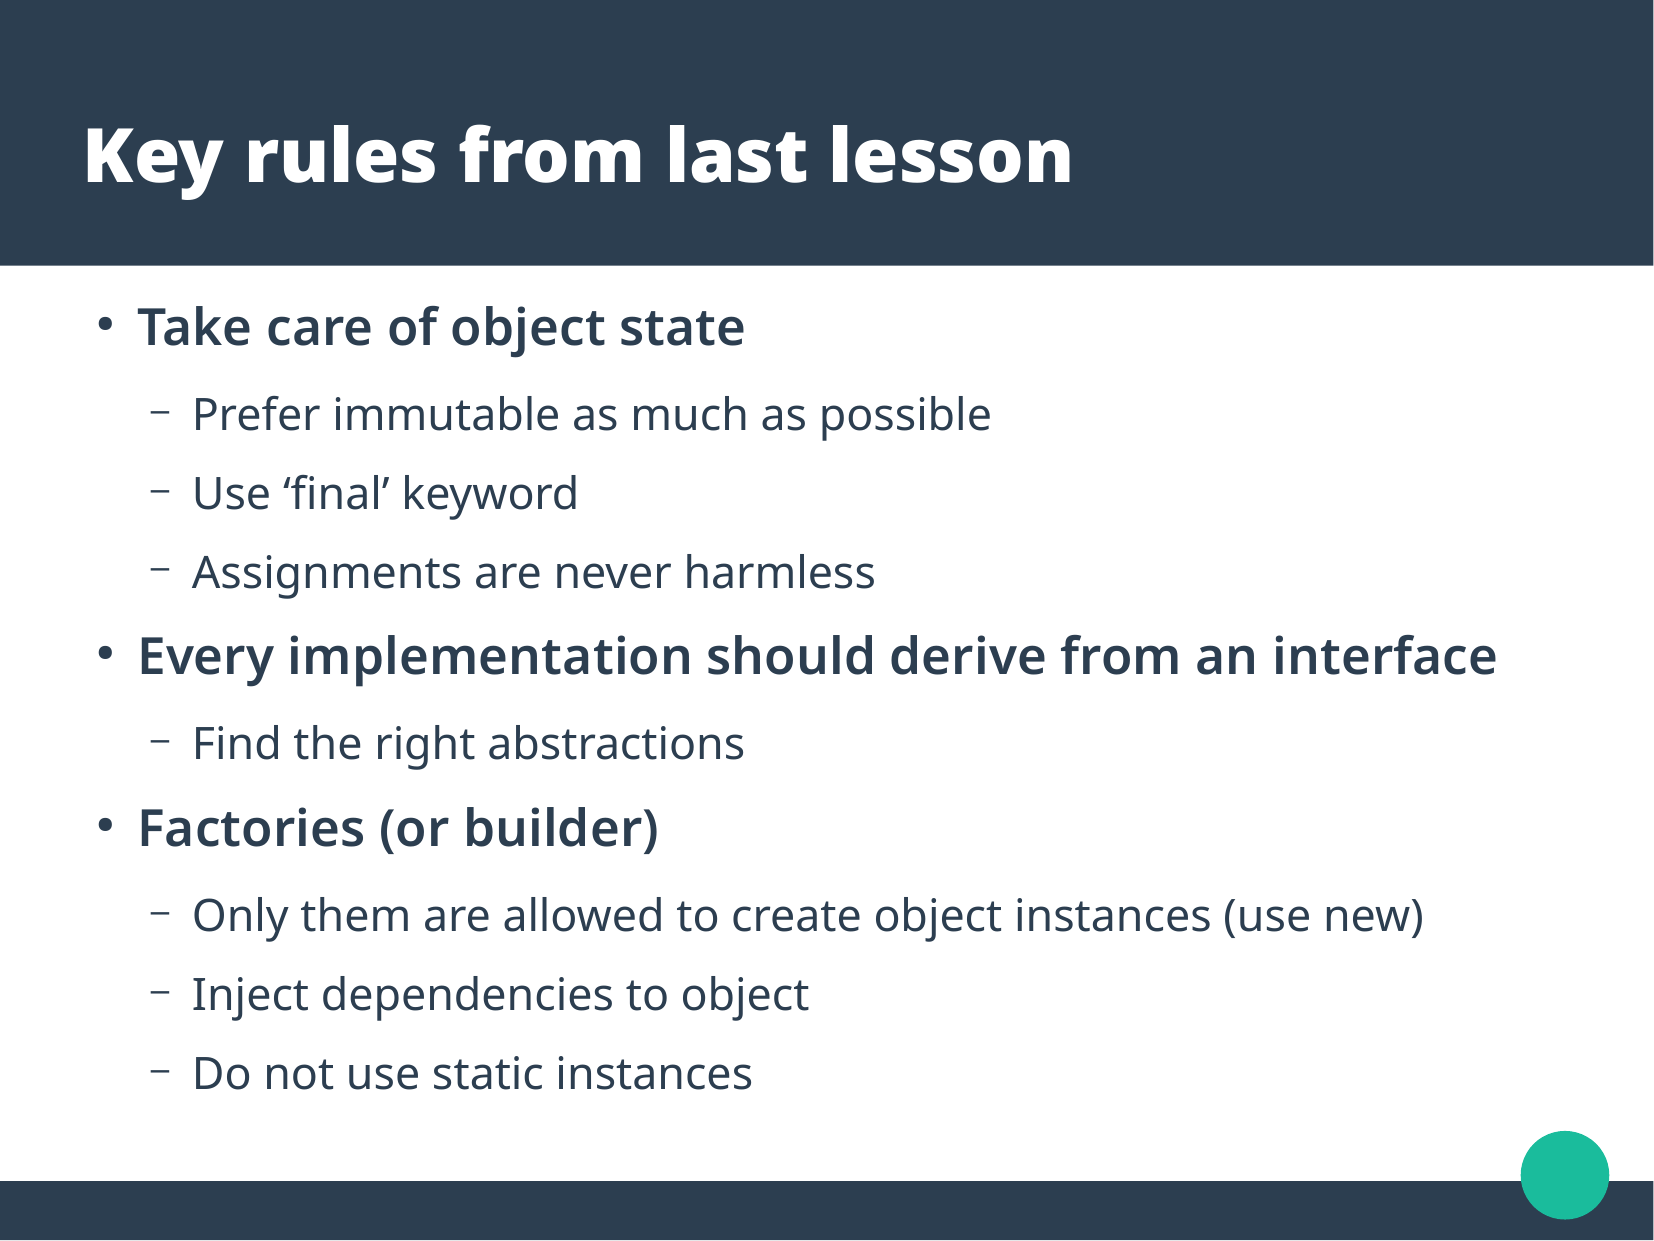

# Key rules from last lesson
Take care of object state
Prefer immutable as much as possible
Use ‘final’ keyword
Assignments are never harmless
Every implementation should derive from an interface
Find the right abstractions
Factories (or builder)
Only them are allowed to create object instances (use new)
Inject dependencies to object
Do not use static instances